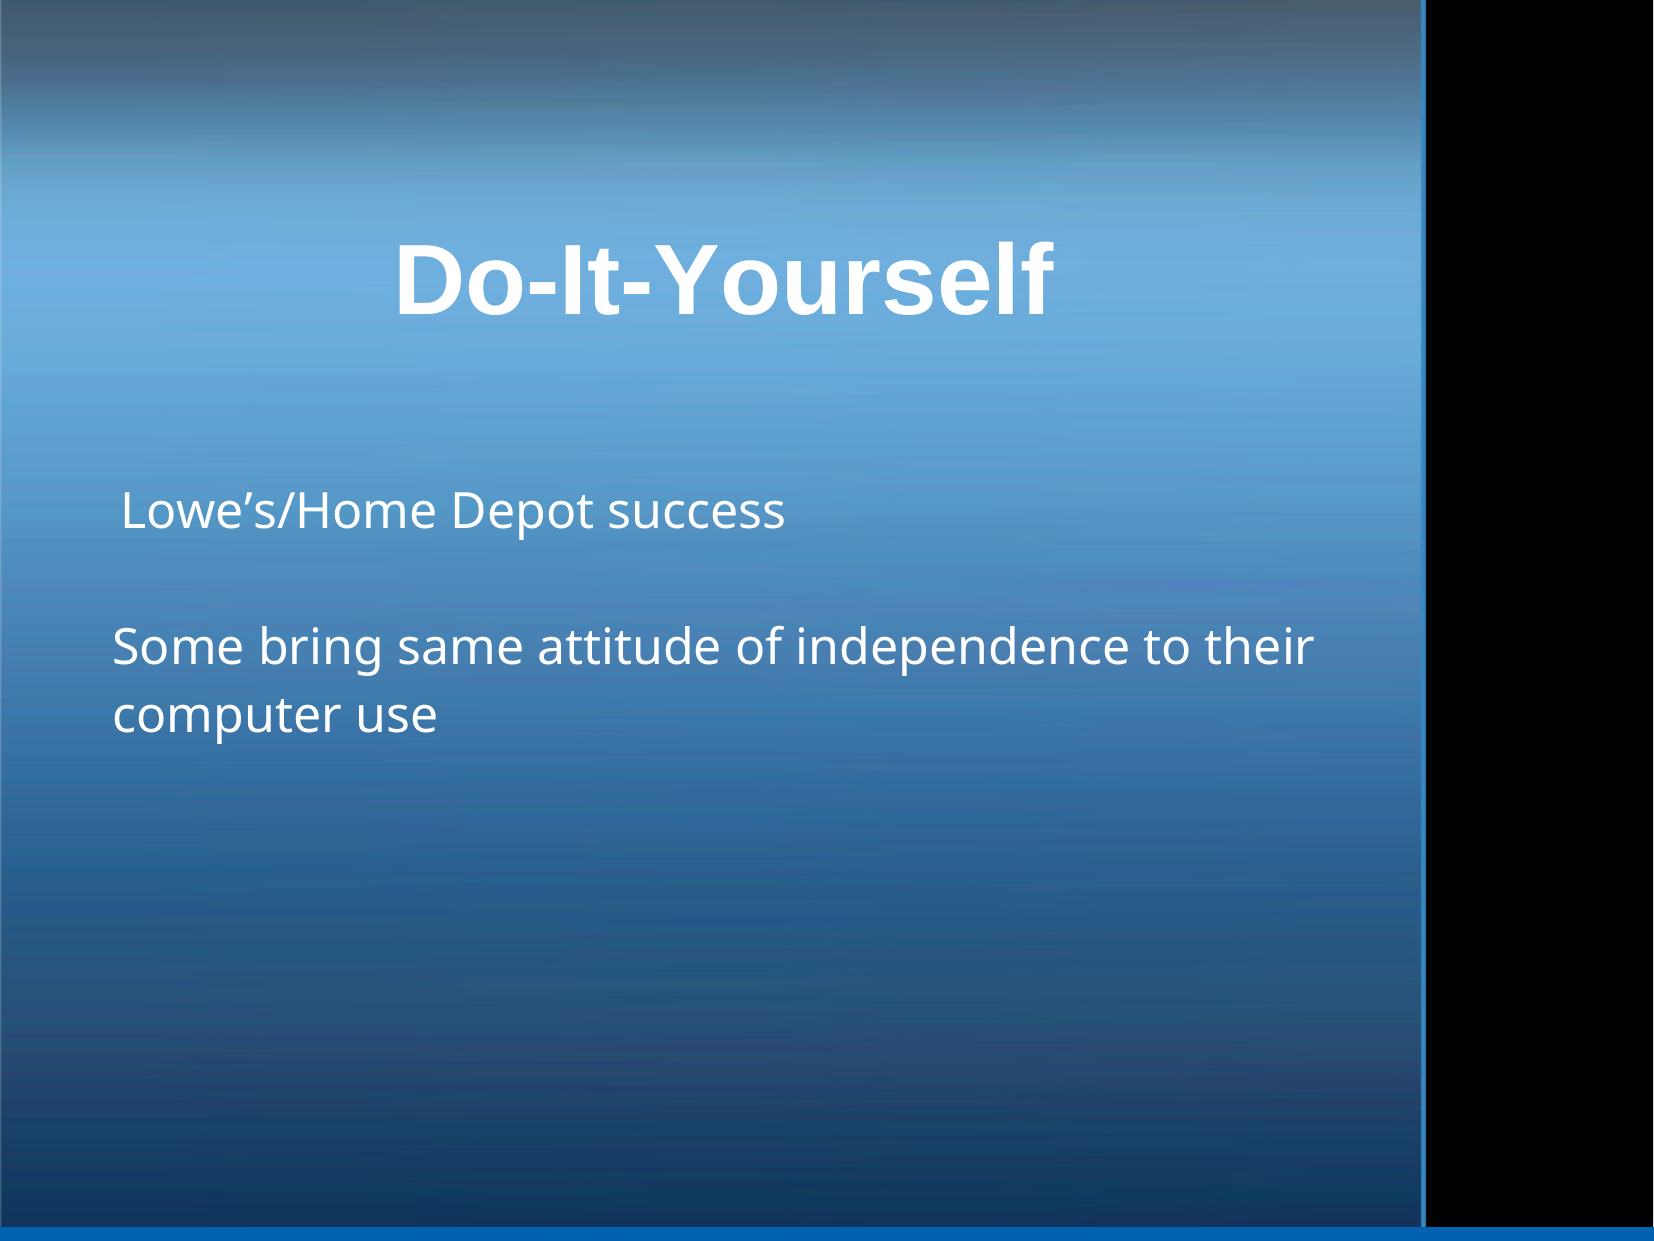

# Do-It-Yourself
Lowe’s/Home Depot success
Some bring same attitude of independence to their computer use